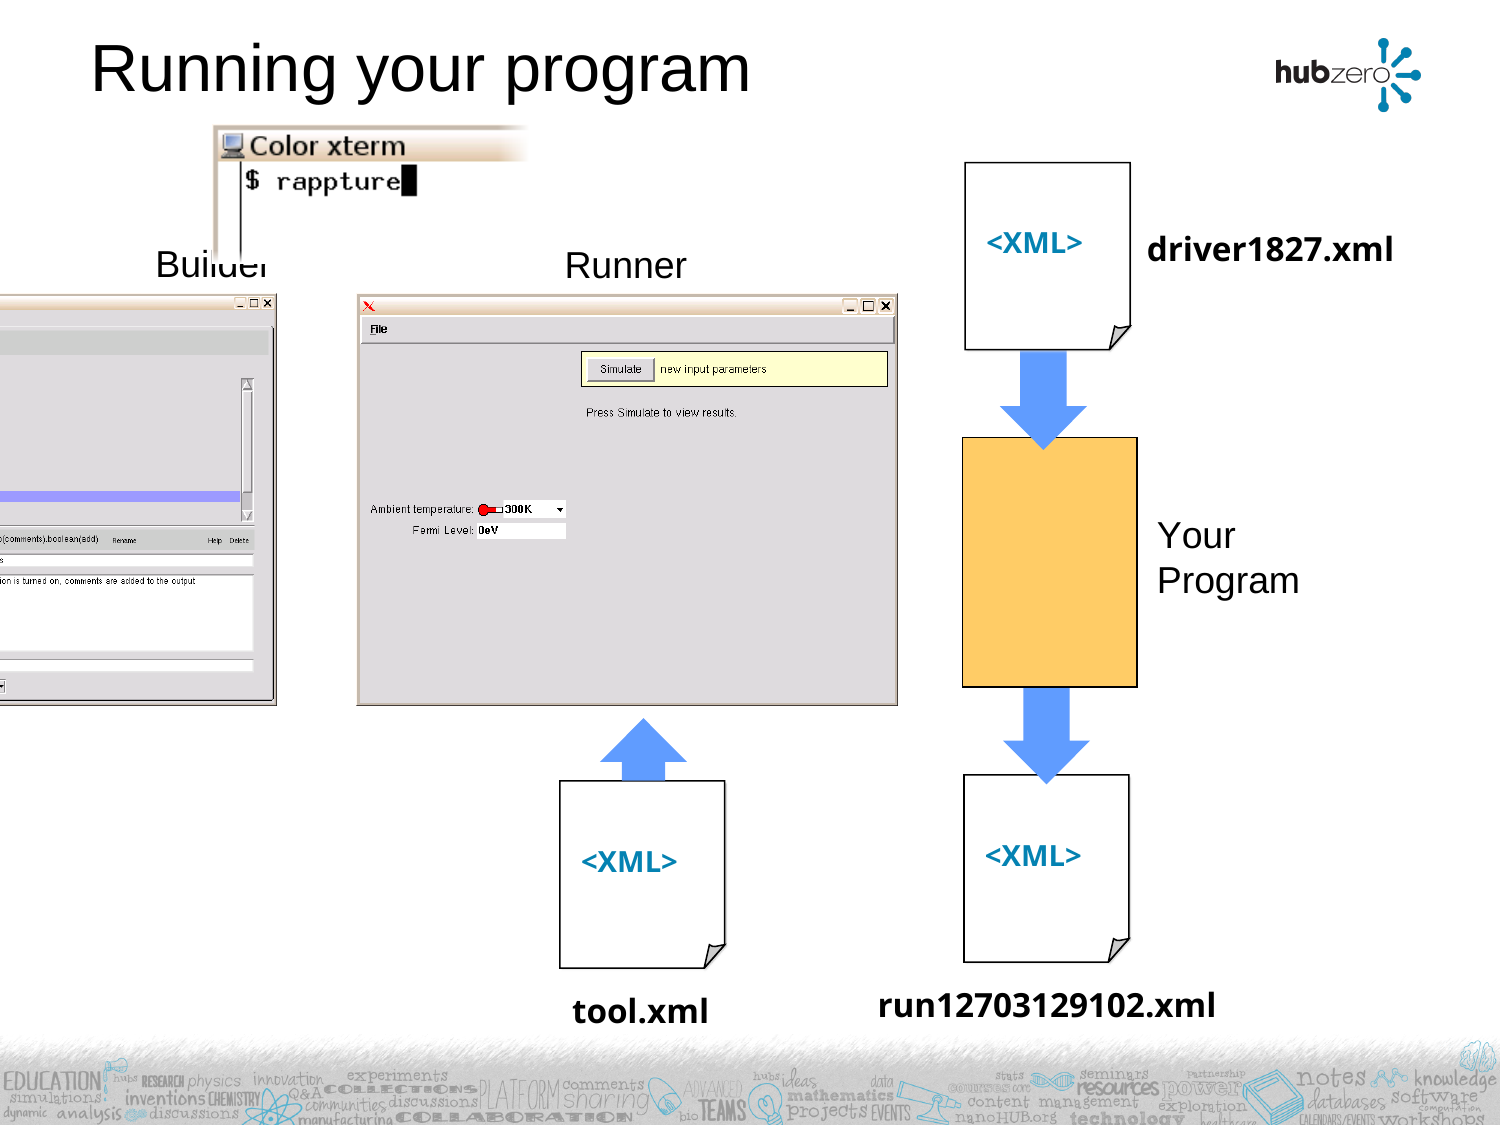

Running your program
<XML>
driver1827.xml
Builder
Runner
Your
Program
<XML>
run12703129102.xml
<XML>
tool.xml